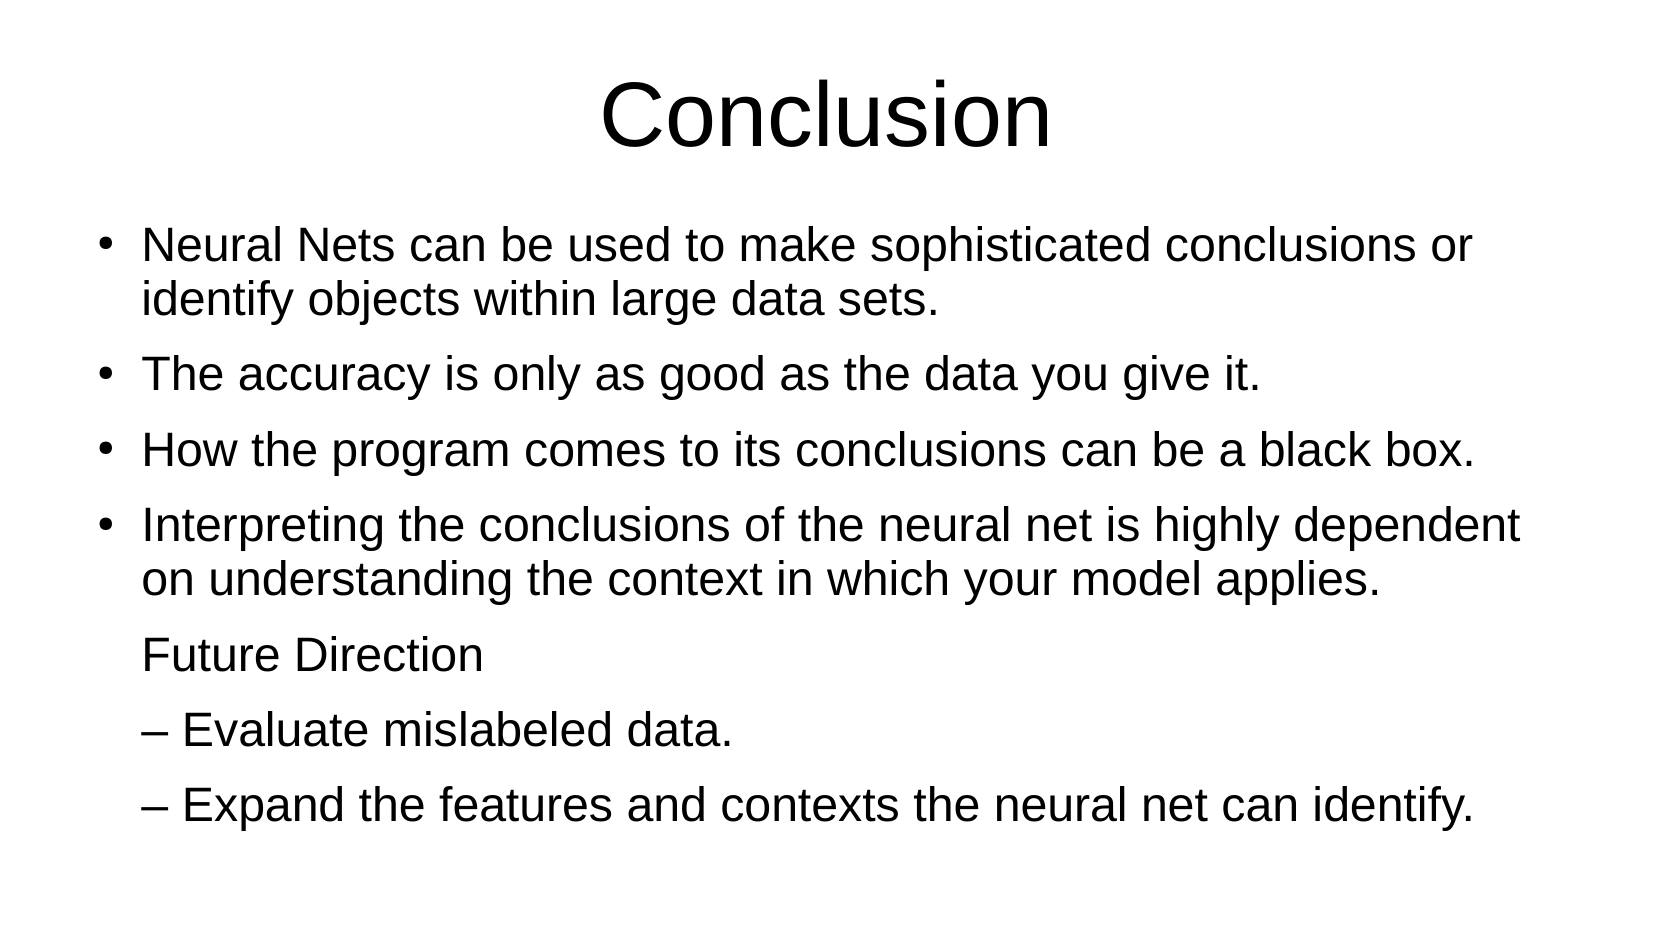

# Conclusion
Neural Nets can be used to make sophisticated conclusions or identify objects within large data sets.
The accuracy is only as good as the data you give it.
How the program comes to its conclusions can be a black box.
Interpreting the conclusions of the neural net is highly dependent on understanding the context in which your model applies.
Future Direction
– Evaluate mislabeled data.
– Expand the features and contexts the neural net can identify.